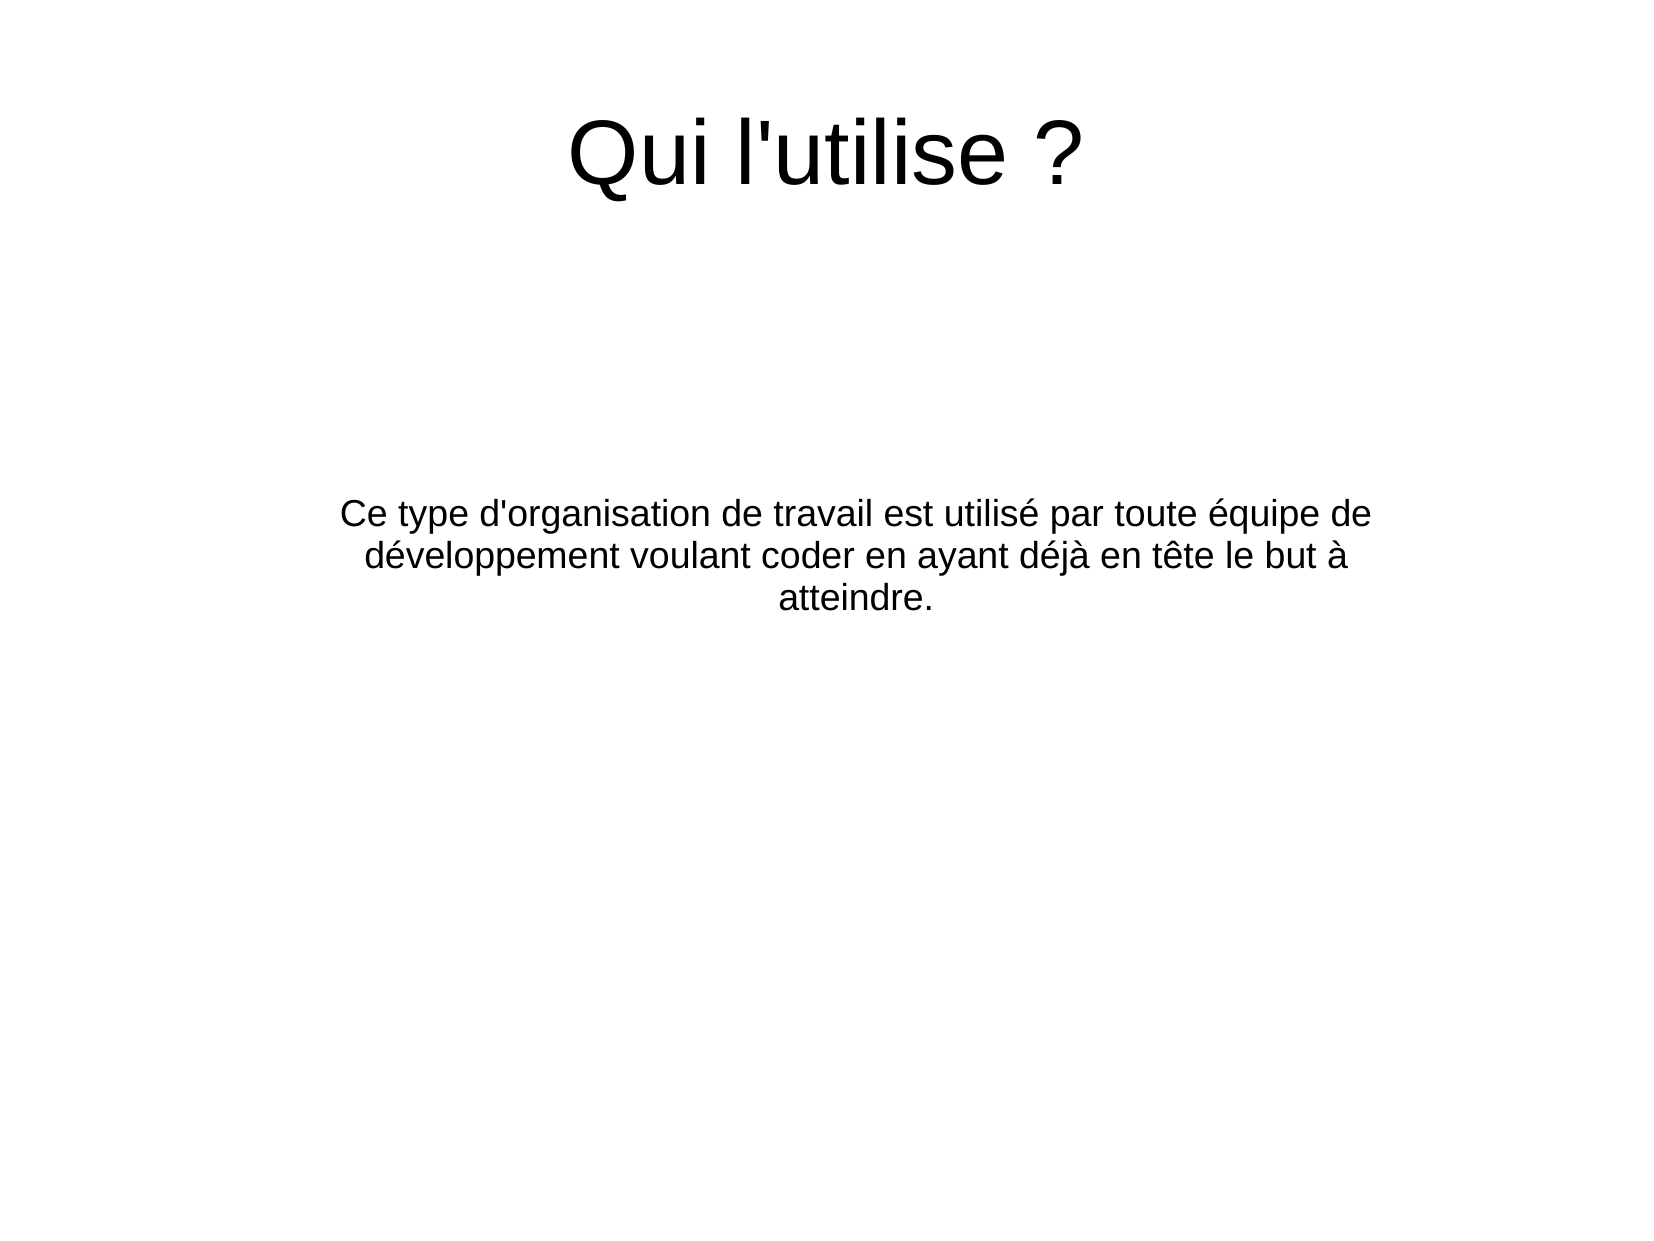

# Qui l'utilise ?
Ce type d'organisation de travail est utilisé par toute équipe de développement voulant coder en ayant déjà en tête le but à atteindre.